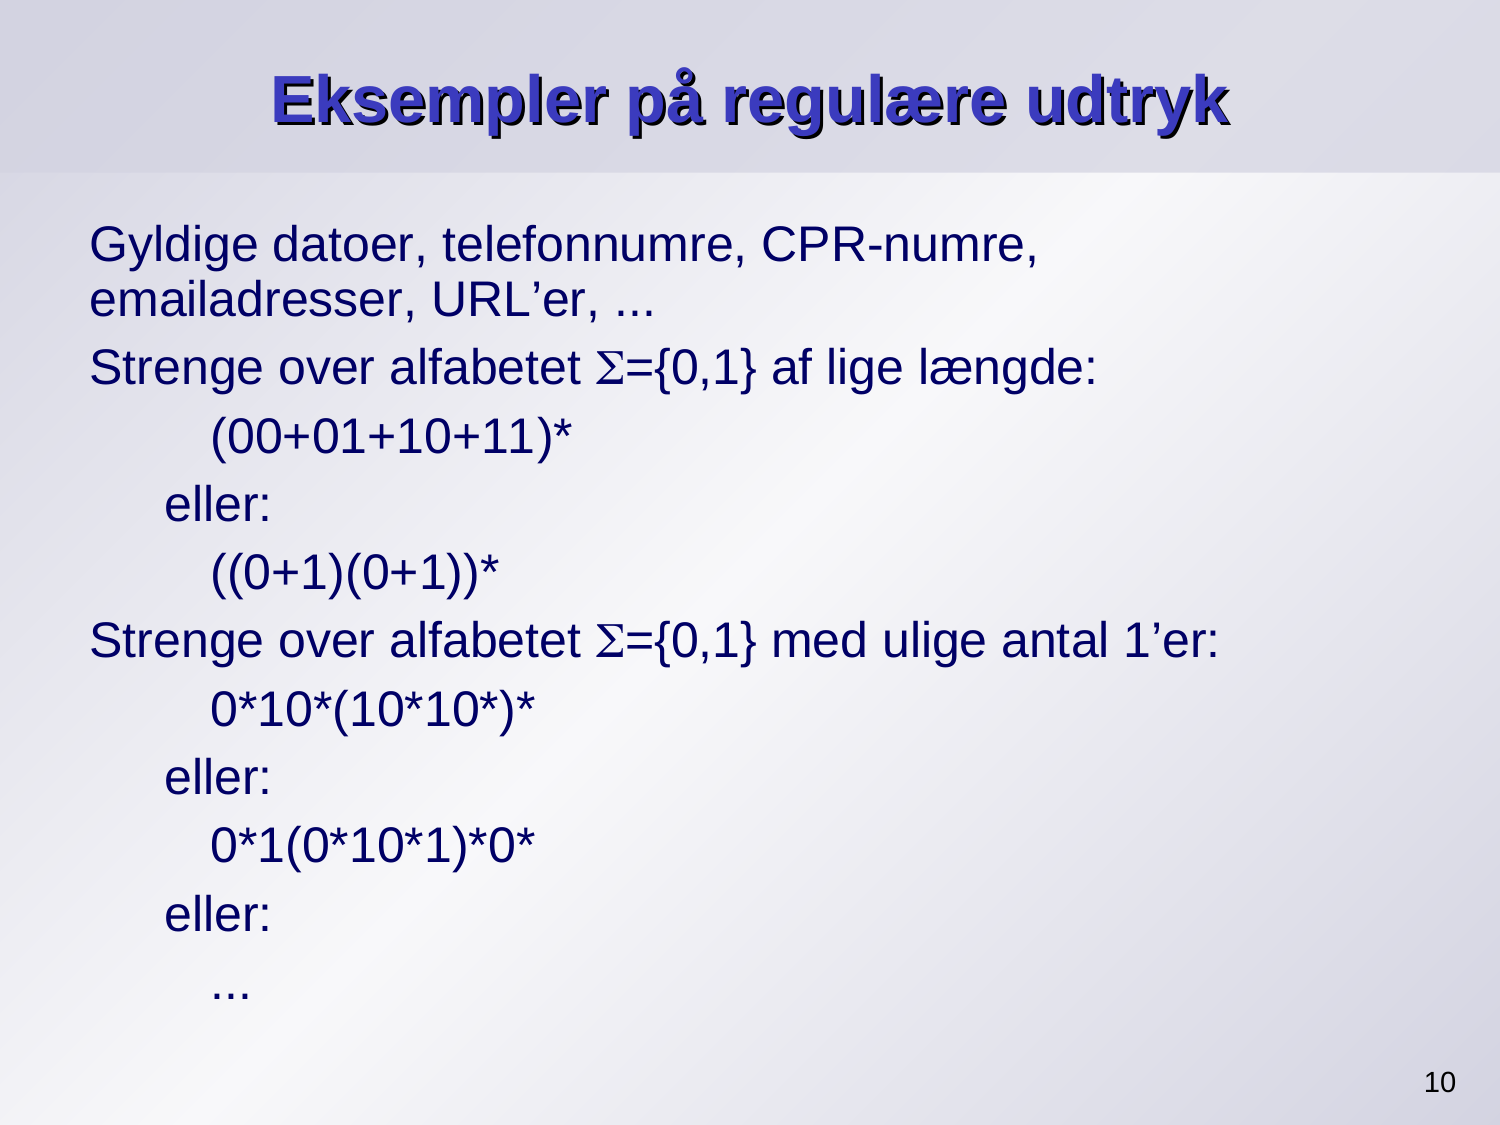

# Eksempler på regulære udtryk
Gyldige datoer, telefonnumre, CPR-numre,
emailadresser, URL’er, ...
Strenge over alfabetet Σ={0,1} af lige længde:
	(00+01+10+11)*
eller:
	((0+1)(0+1))*
Strenge over alfabetet Σ={0,1} med ulige antal 1’er:
	0*10*(10*10*)*
eller:
	0*1(0*10*1)*0*
eller:
	...
10